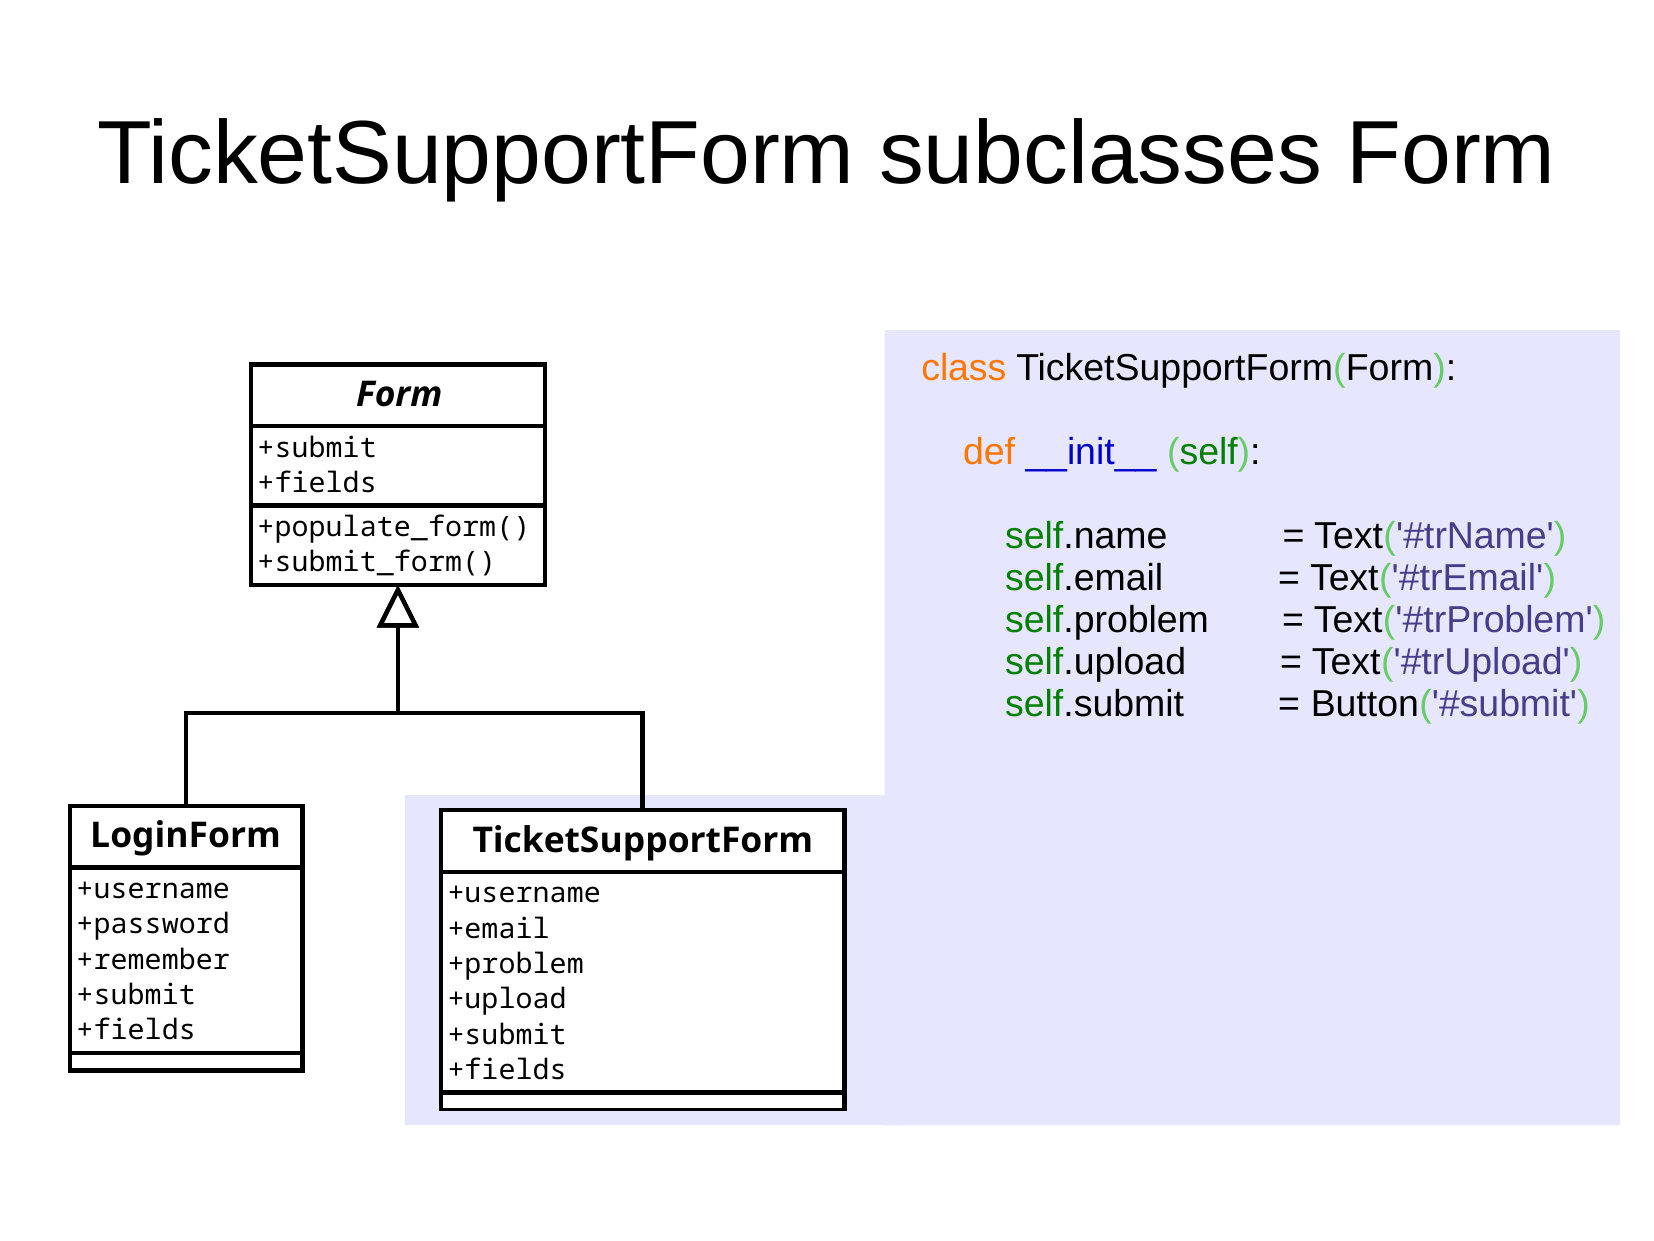

# TicketSupportForm subclasses Form
class TicketSupportForm(Form):
 def __init__ (self):
 self.name = Text('#trName')
 self.email = Text('#trEmail')
 self.problem = Text('#trProblem')
 self.upload = Text('#trUpload')
 self.submit = Button('#submit')